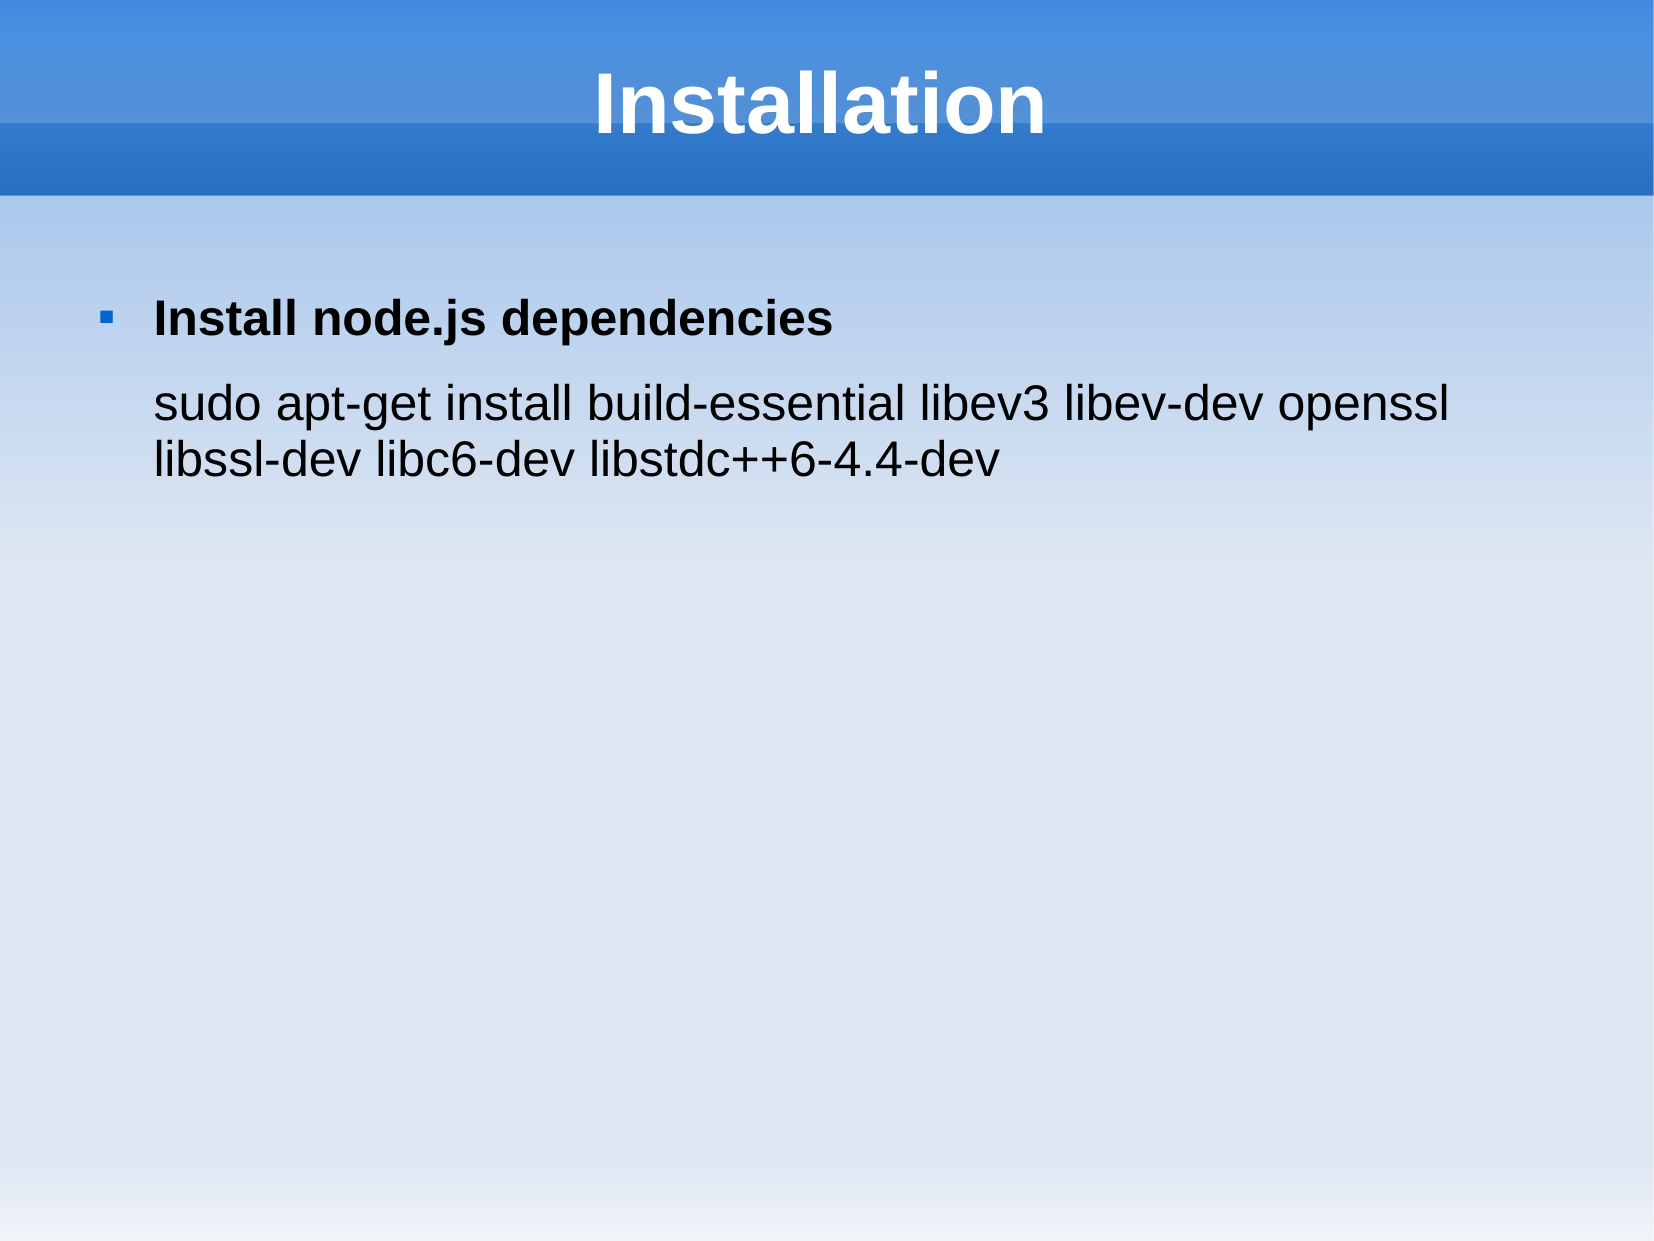

# Installation
Install node.js dependencies
sudo apt-get install build-essential libev3 libev-dev openssl libssl-dev libc6-dev libstdc++6-4.4-dev